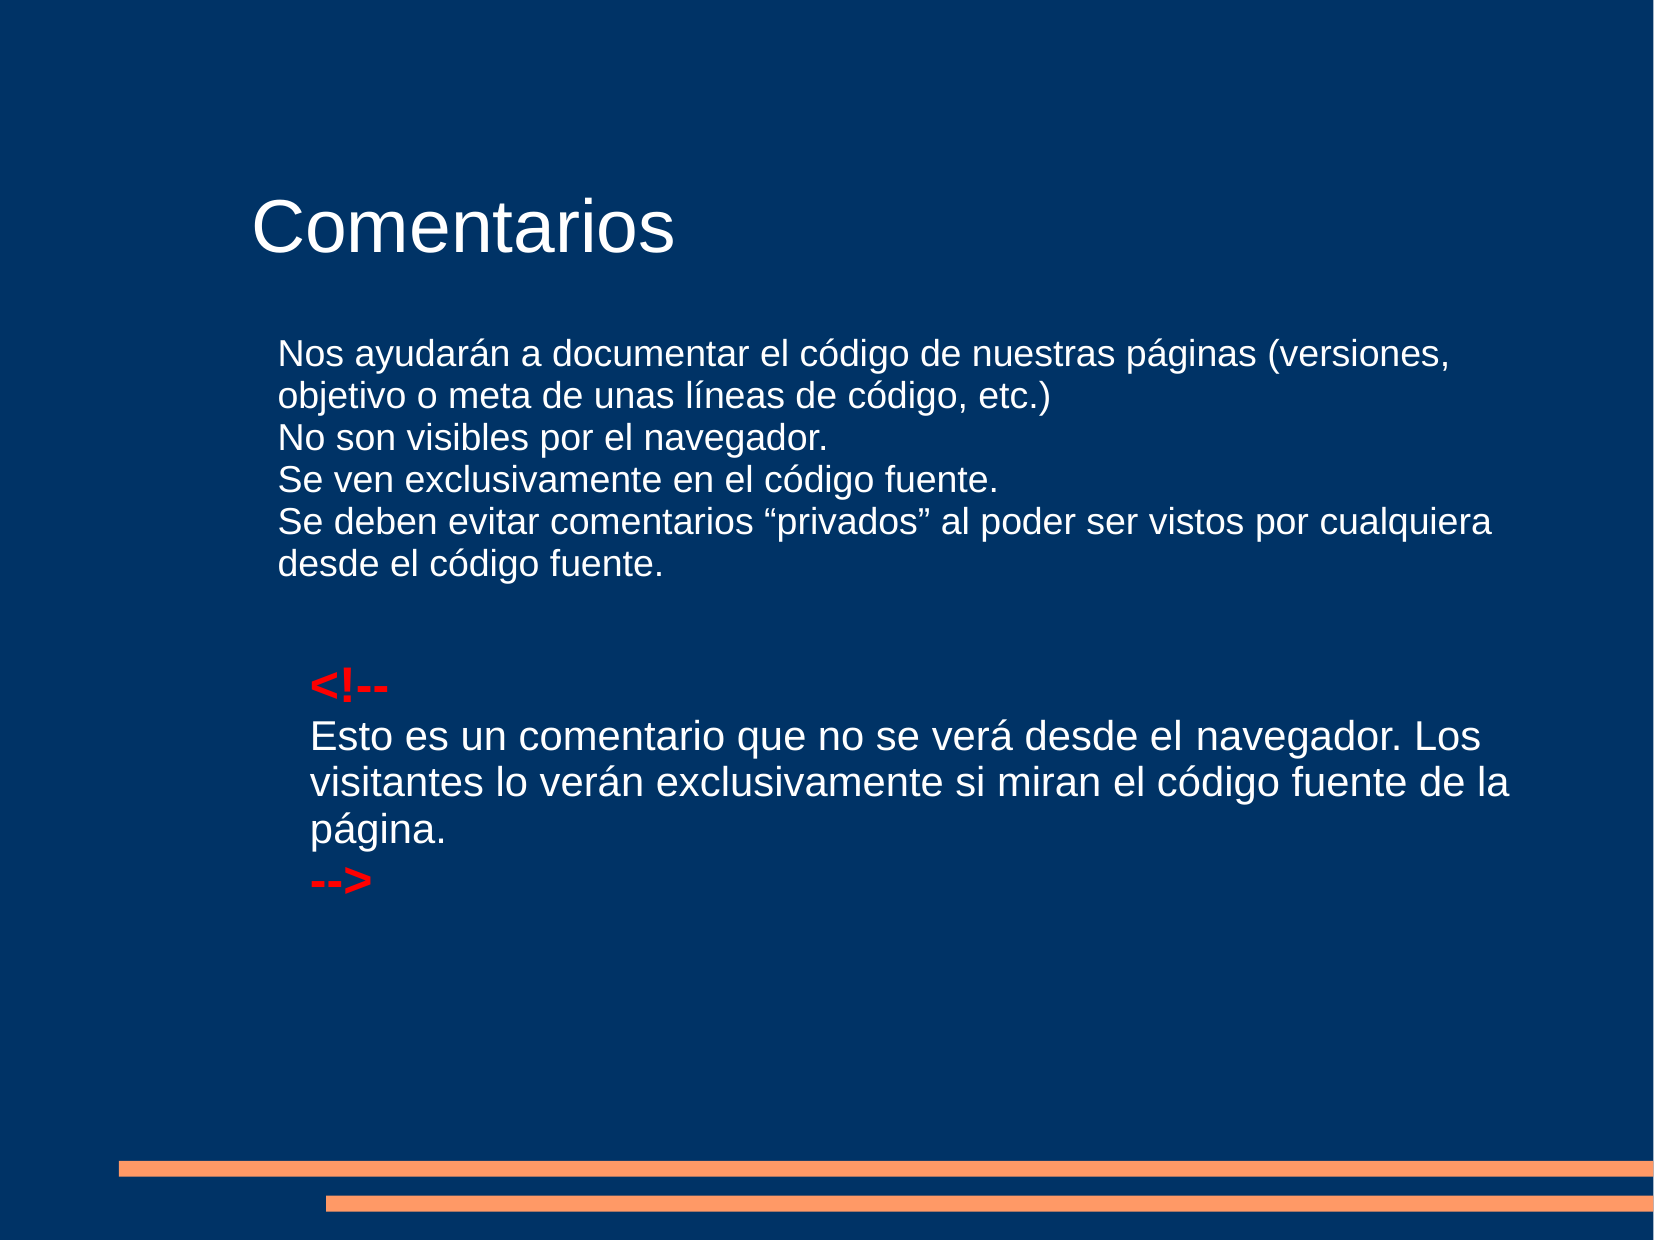

Comentarios
Nos ayudarán a documentar el código de nuestras páginas (versiones, objetivo o meta de unas líneas de código, etc.)
No son visibles por el navegador.
Se ven exclusivamente en el código fuente.
Se deben evitar comentarios “privados” al poder ser vistos por cualquiera desde el código fuente.
<!--
Esto es un comentario que no se verá desde el 	navegador. Los visitantes lo verán exclusivamente si miran el código fuente de la página.
-->